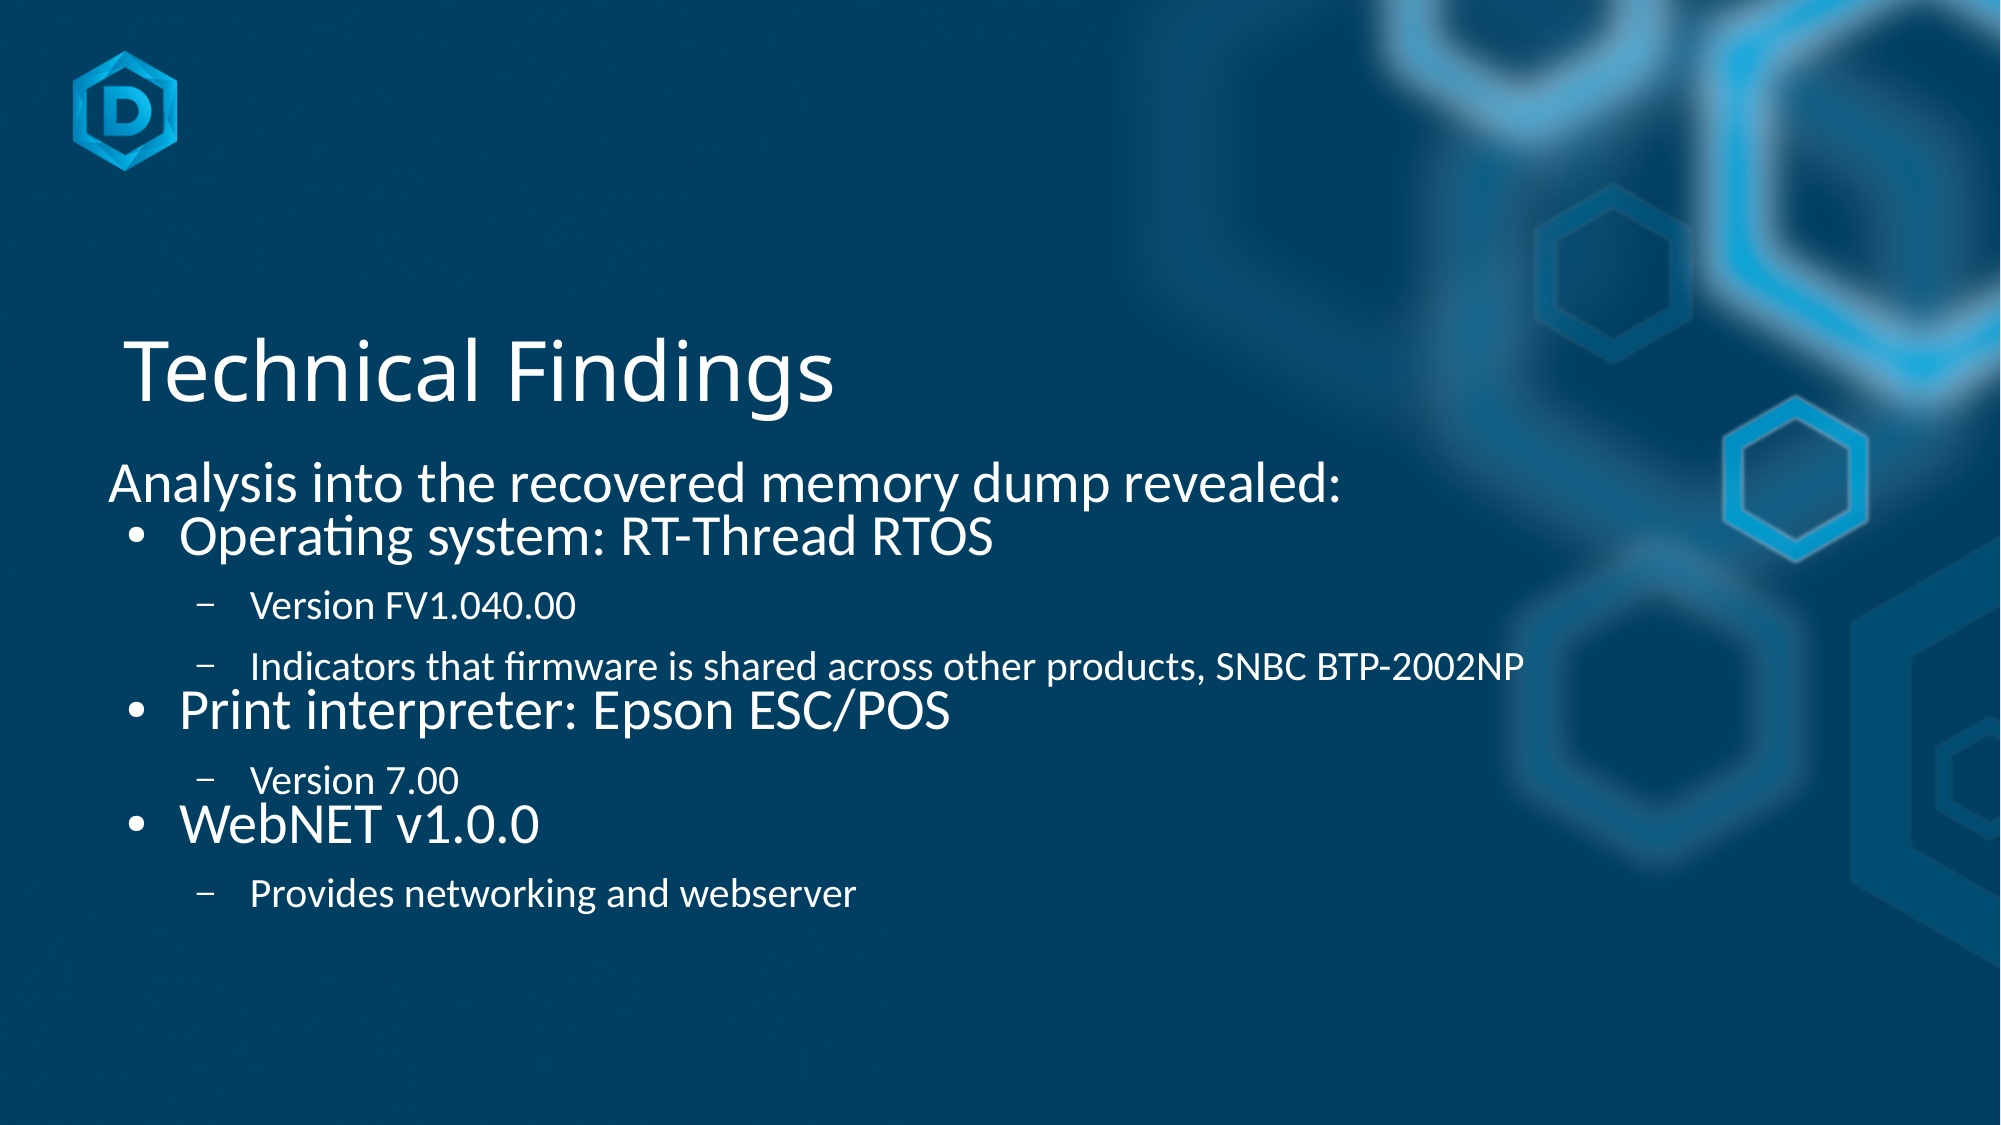

# Technical Findings
Analysis into the recovered memory dump revealed:
Operating system: RT-Thread RTOS
Version FV1.040.00
Indicators that firmware is shared across other products, SNBC BTP-2002NP
Print interpreter: Epson ESC/POS
Version 7.00
WebNET v1.0.0
Provides networking and webserver